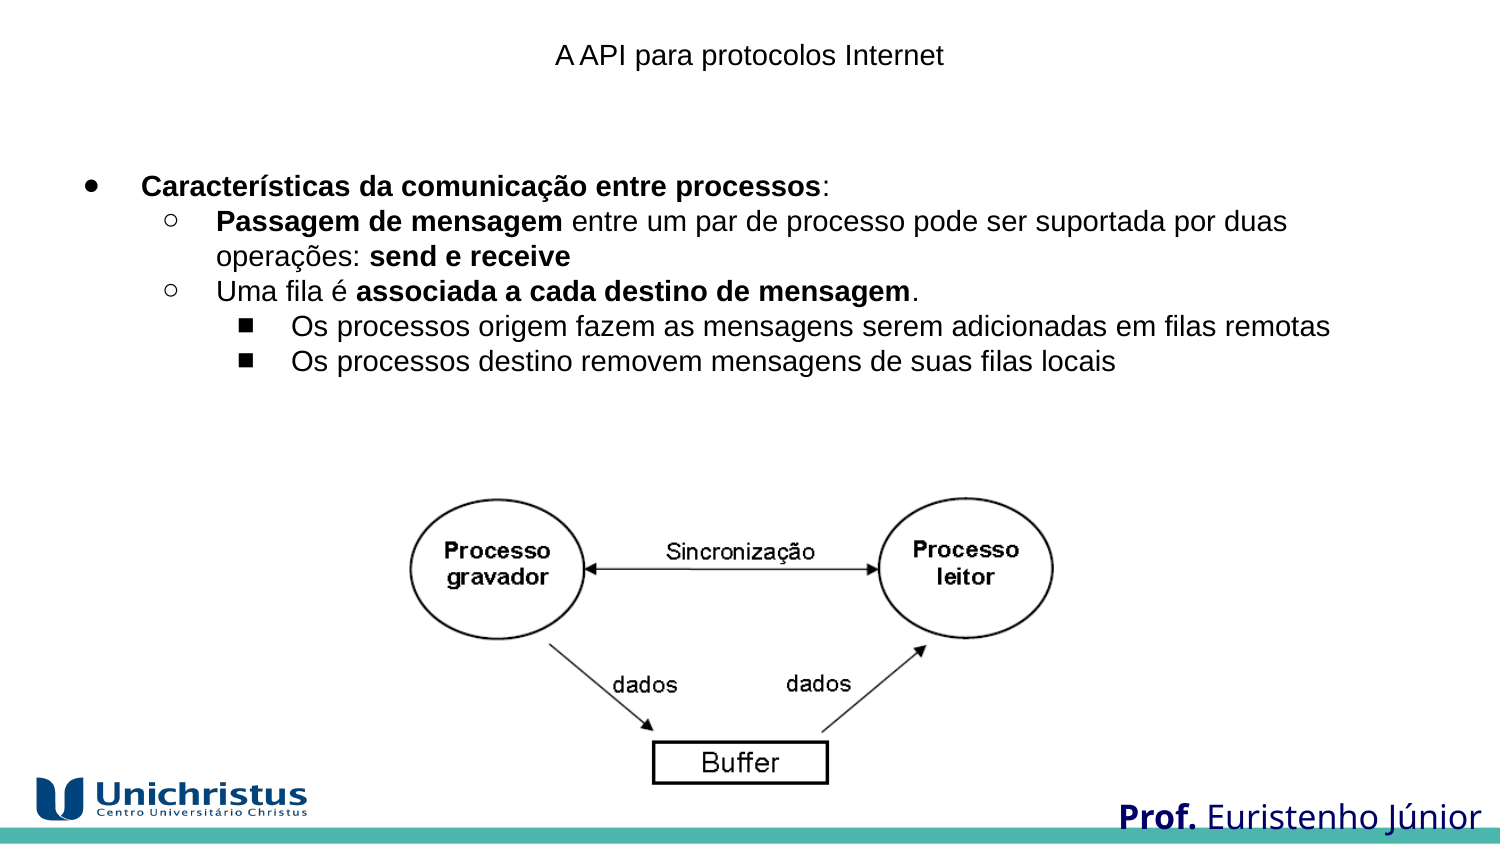

# A API para protocolos Internet
Características da comunicação entre processos:
Passagem de mensagem entre um par de processo pode ser suportada por duas operações: send e receive
Uma fila é associada a cada destino de mensagem.
Os processos origem fazem as mensagens serem adicionadas em filas remotas
Os processos destino removem mensagens de suas filas locais